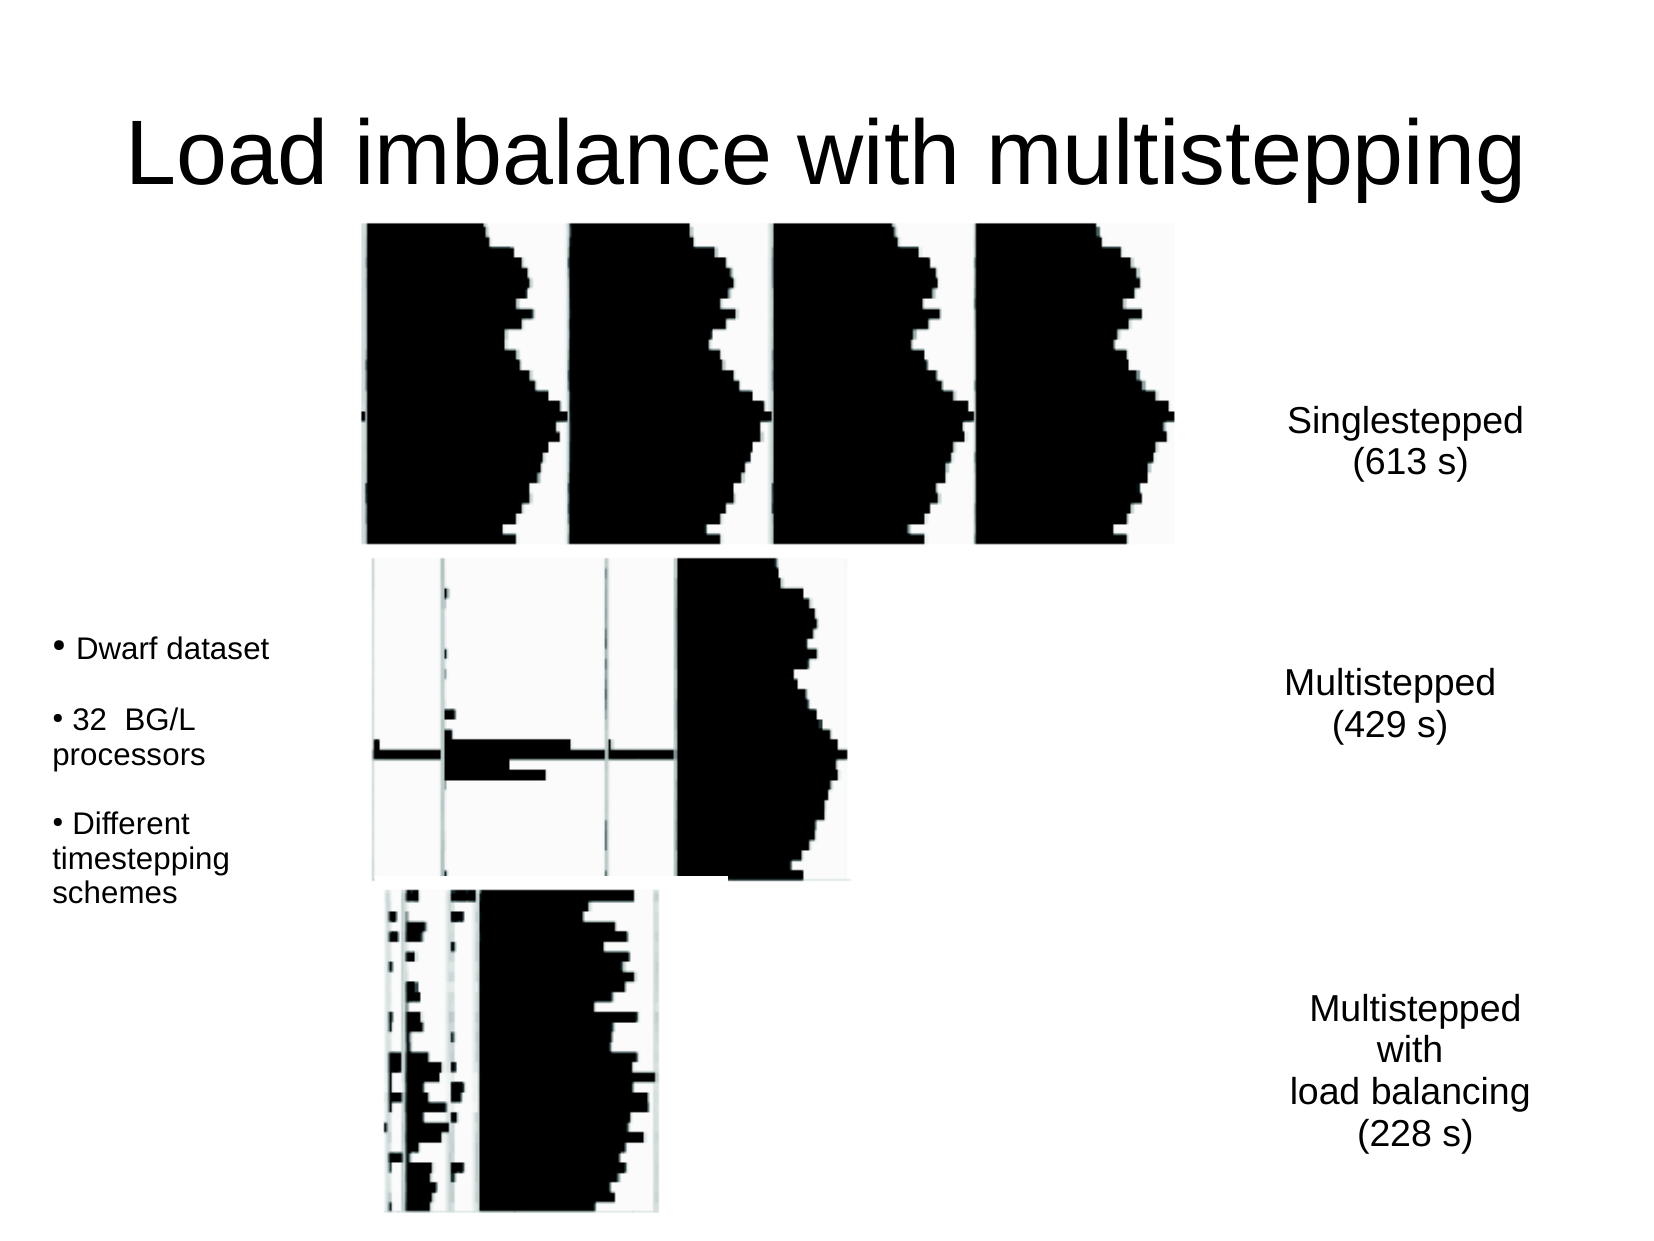

# Load imbalance with multistepping
Singlestepped
(613 s)
 Dwarf dataset
 32 BG/L processors
 Different timestepping schemes
Multistepped
(429 s)
Multistepped
with
load balancing
(228 s)